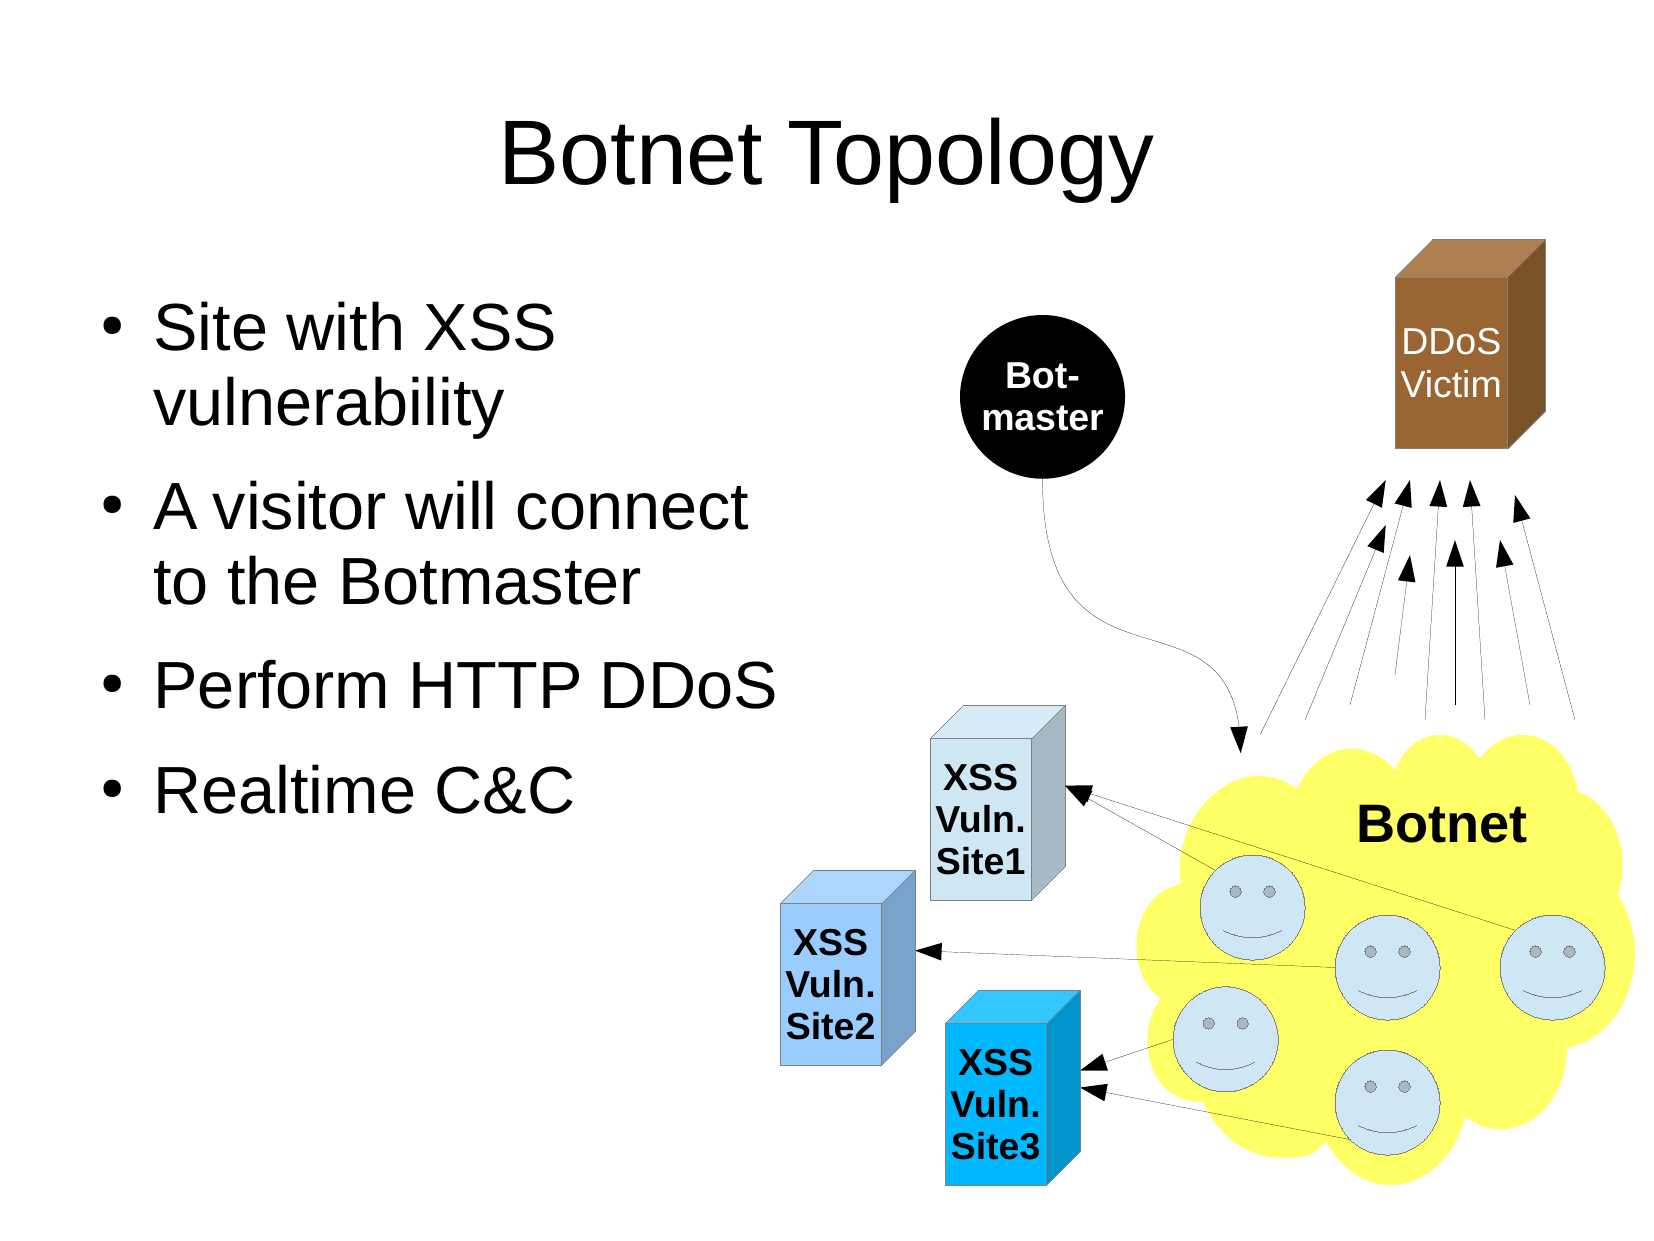

# Botnet Topology
DDoS
Victim
Site with XSS vulnerability
A visitor will connect to the Botmaster
Perform HTTP DDoS
Realtime C&C
Bot-
master
XSS
Vuln.
Site1
 Botnet
XSS
Vuln.
Site2
XSS
Vuln.
Site3